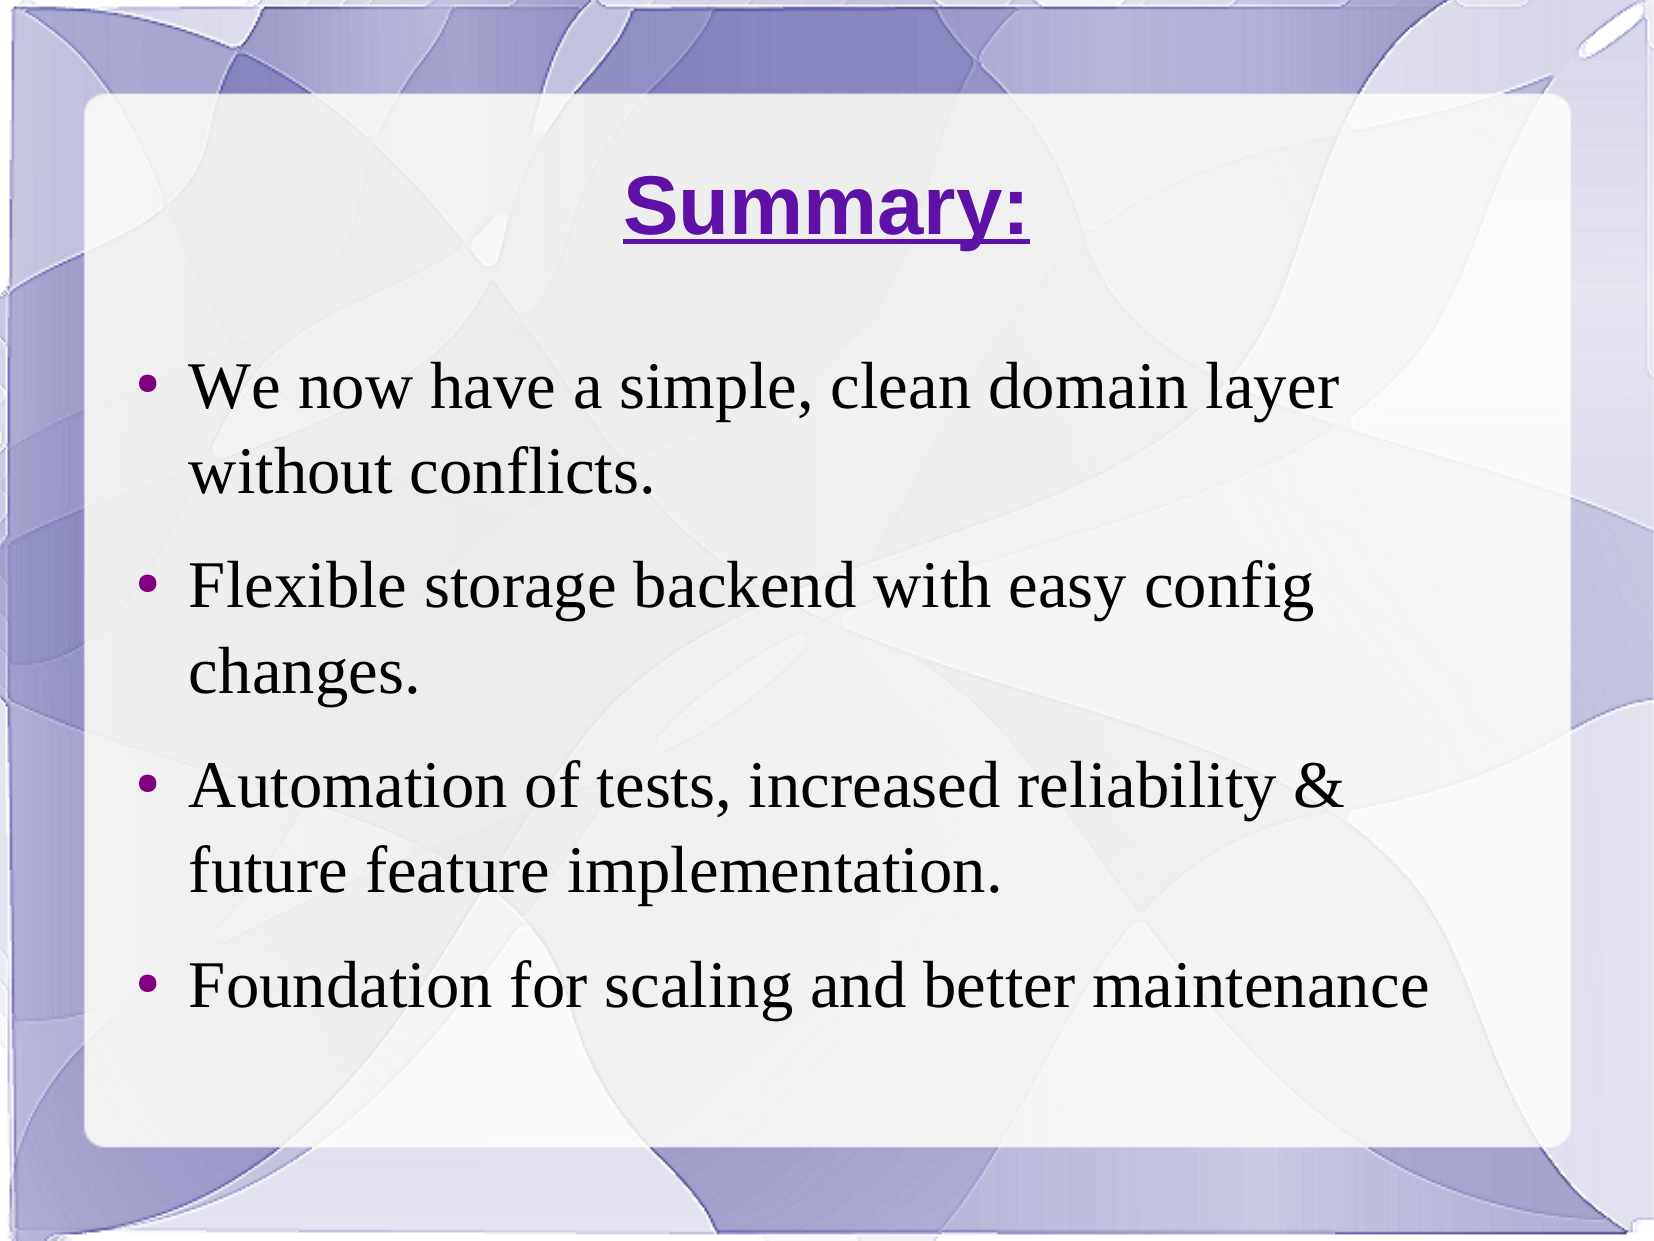

# Summary:
We now have a simple, clean domain layer without conflicts.
Flexible storage backend with easy config changes.
Automation of tests, increased reliability & future feature implementation.
Foundation for scaling and better maintenance